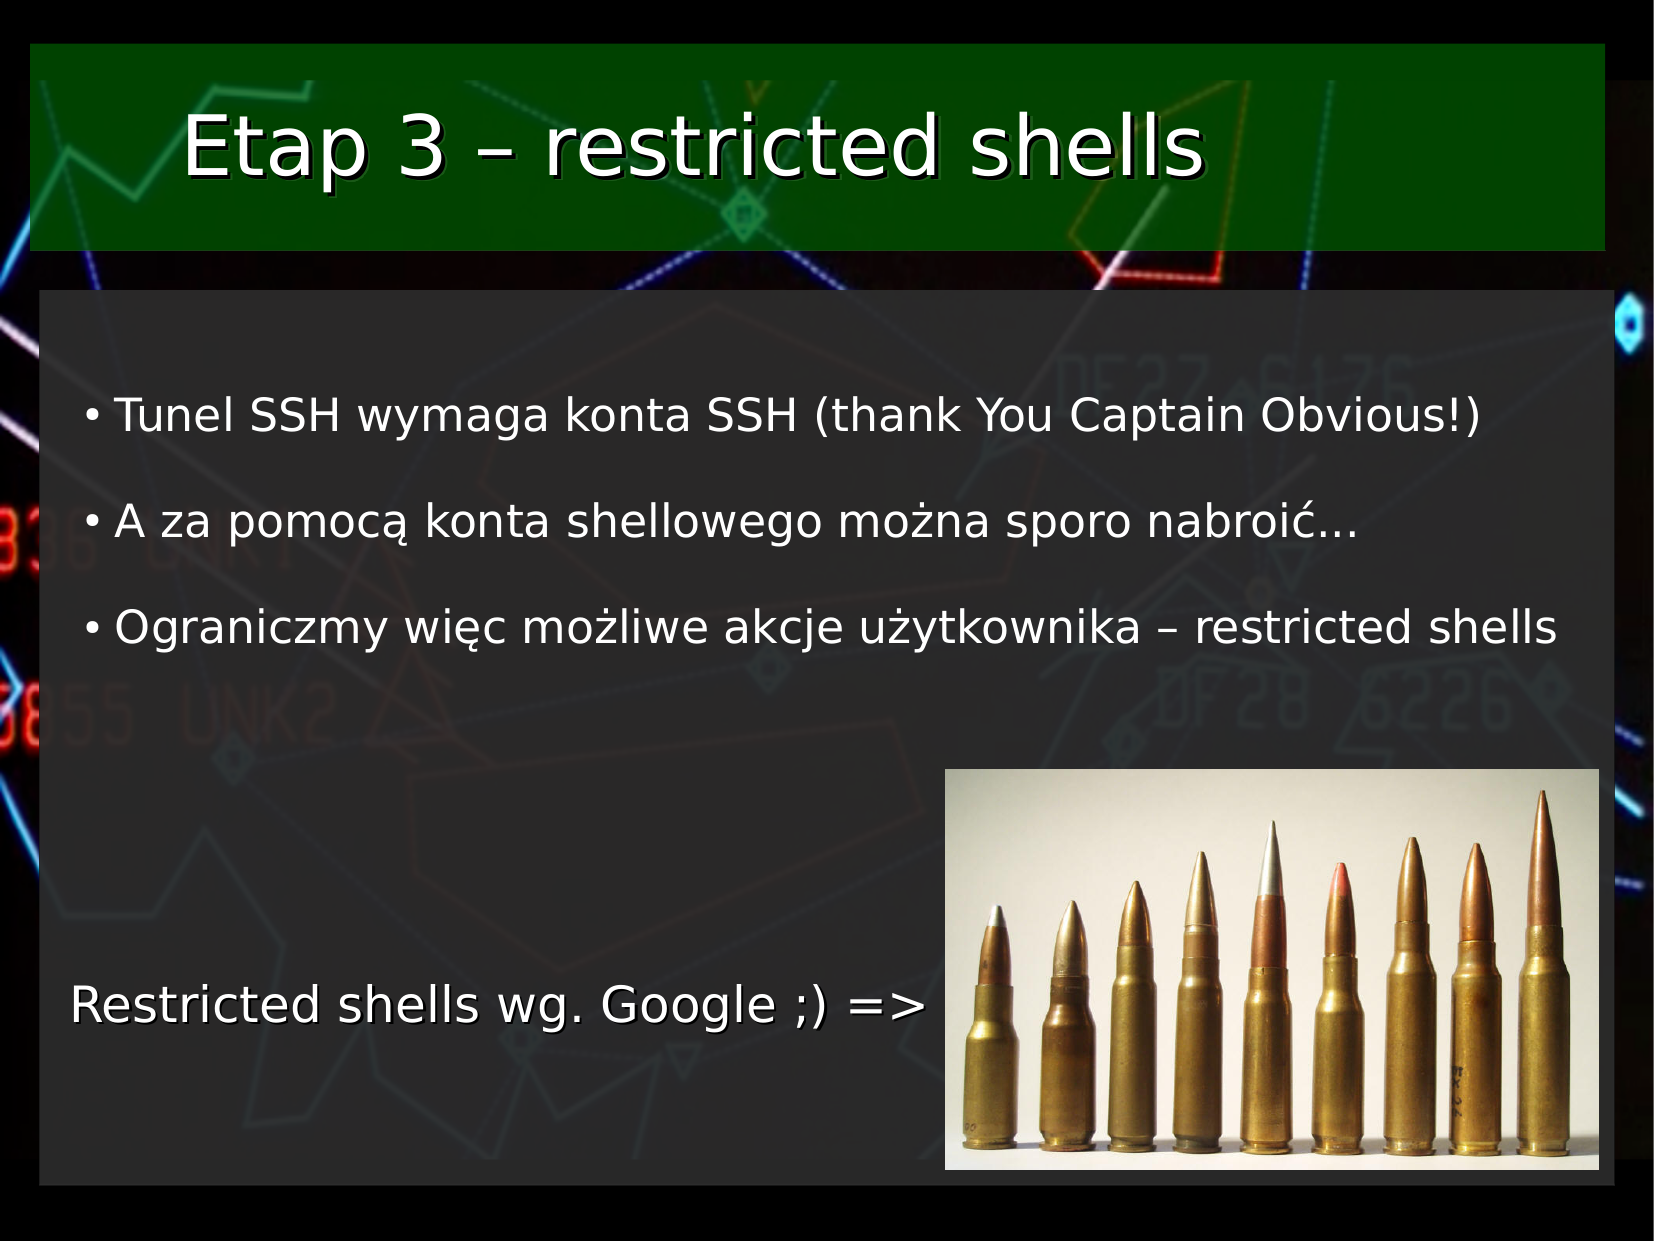

# Etap 3 – restricted shells
 Tunel SSH wymaga konta SSH (thank You Captain Obvious!)
 A za pomocą konta shellowego można sporo nabroić...
 Ograniczmy więc możliwe akcje użytkownika – restricted shells
Restricted shells wg. Google ;) =>